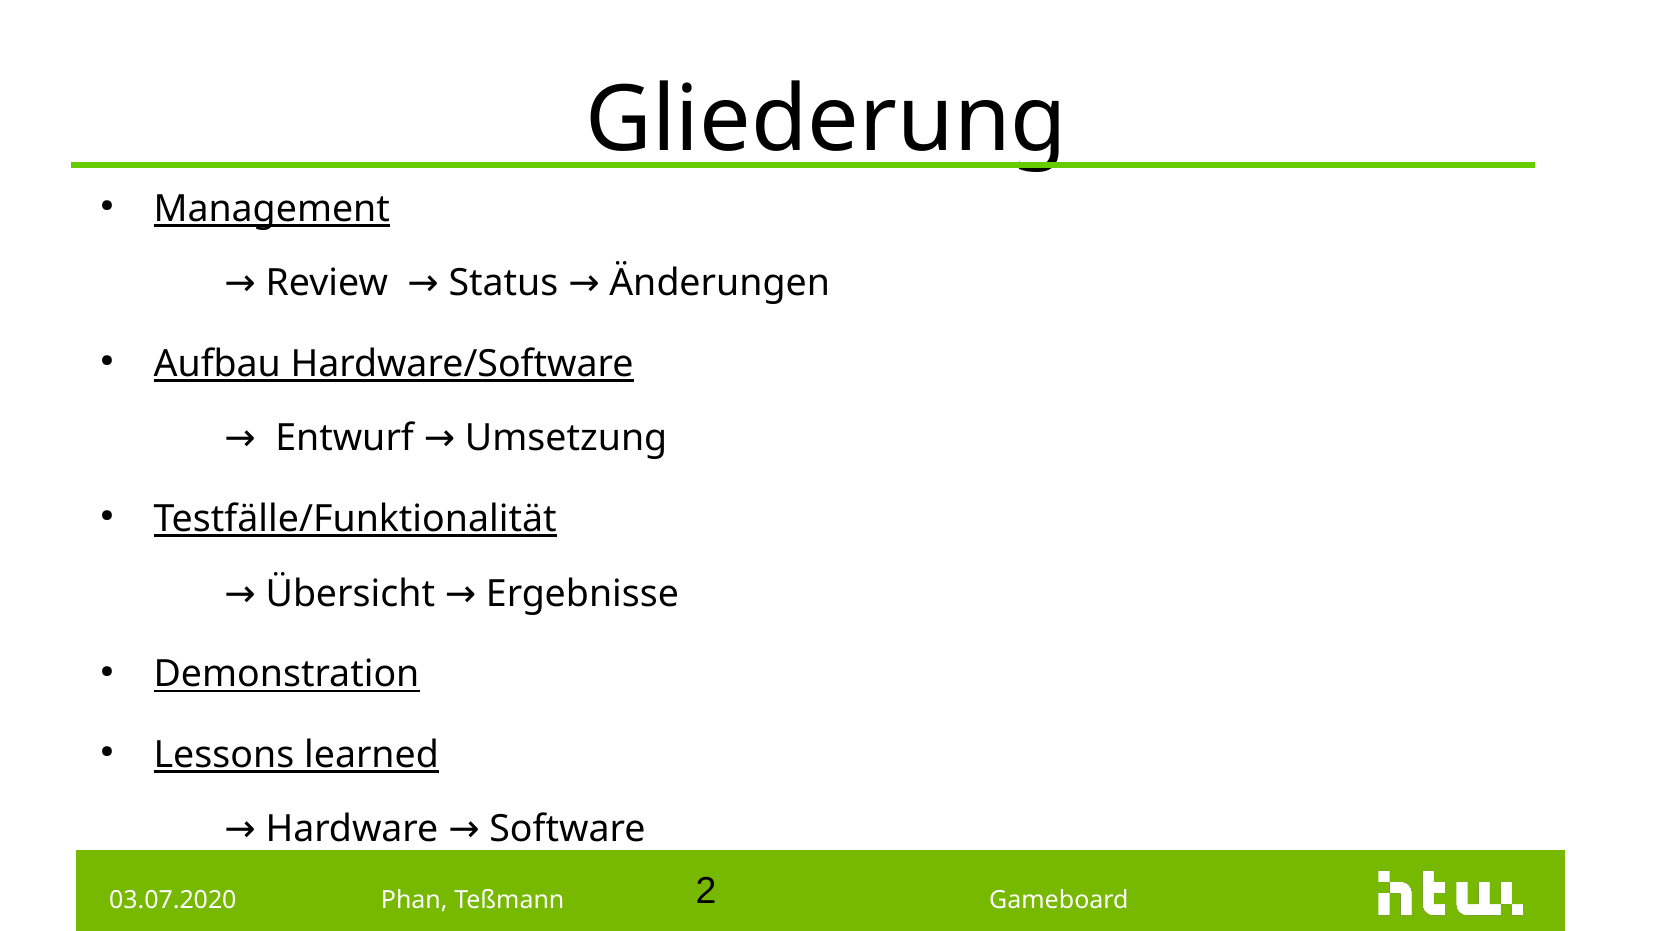

# Gliederung
Management
→ Review → Status → Änderungen
Aufbau Hardware/Software
→ Entwurf → Umsetzung
Testfälle/Funktionalität
→ Übersicht → Ergebnisse
Demonstration
Lessons learned
→ Hardware → Software